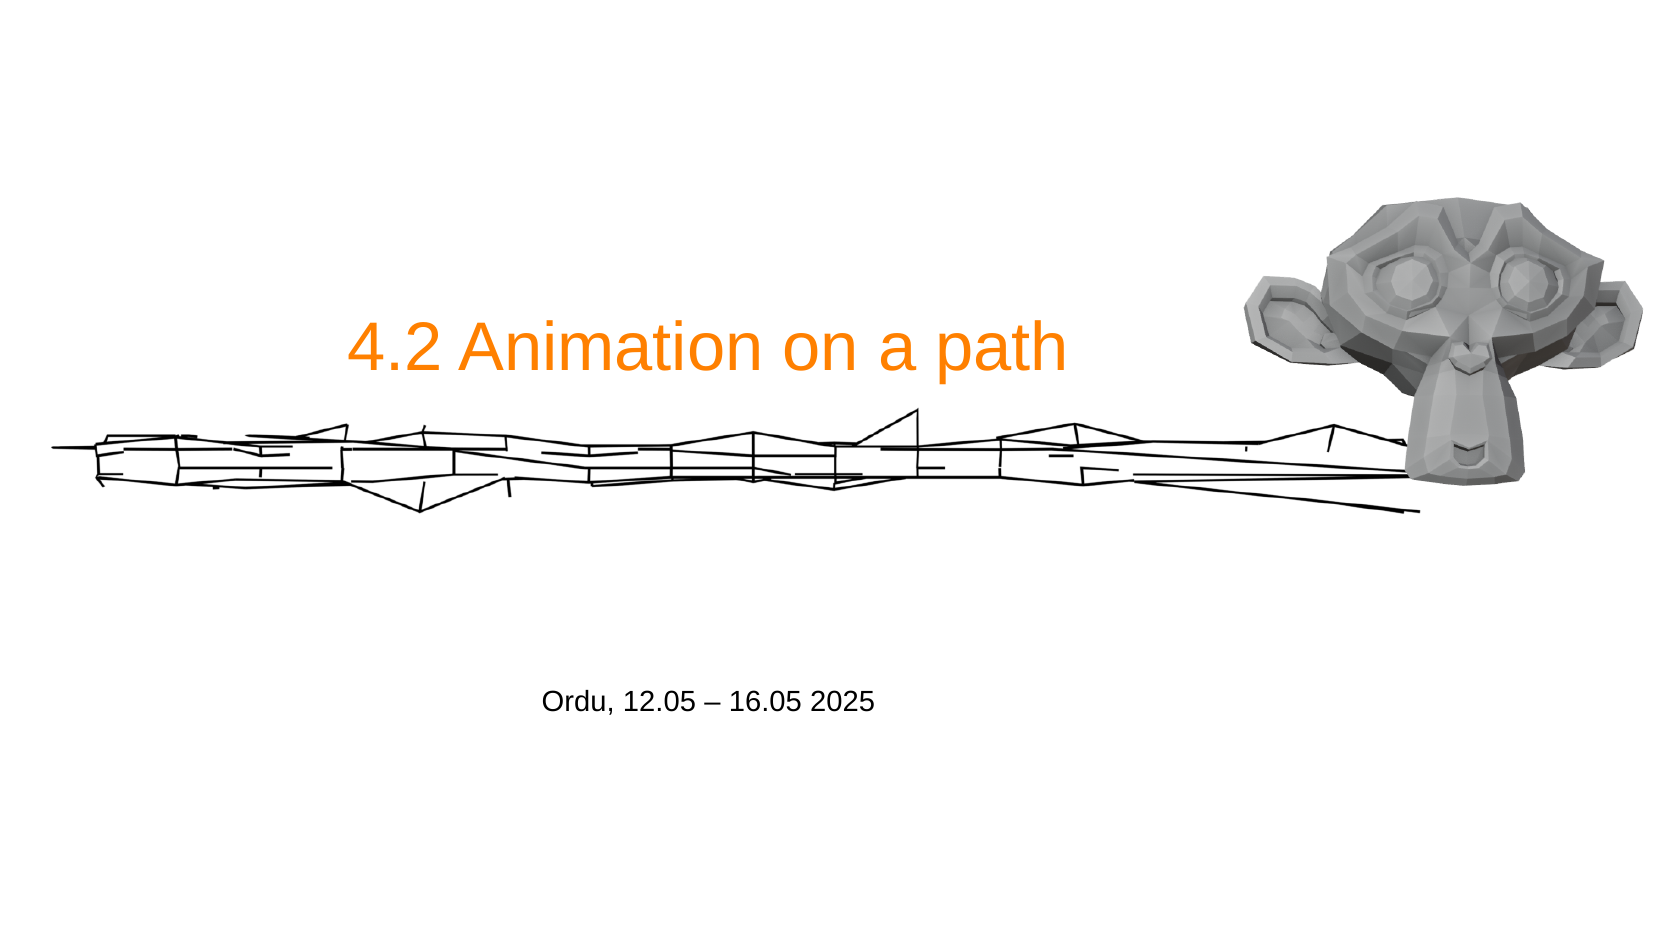

# 4.2 Animation on a path
Ordu, 12.05 – 16.05 2025